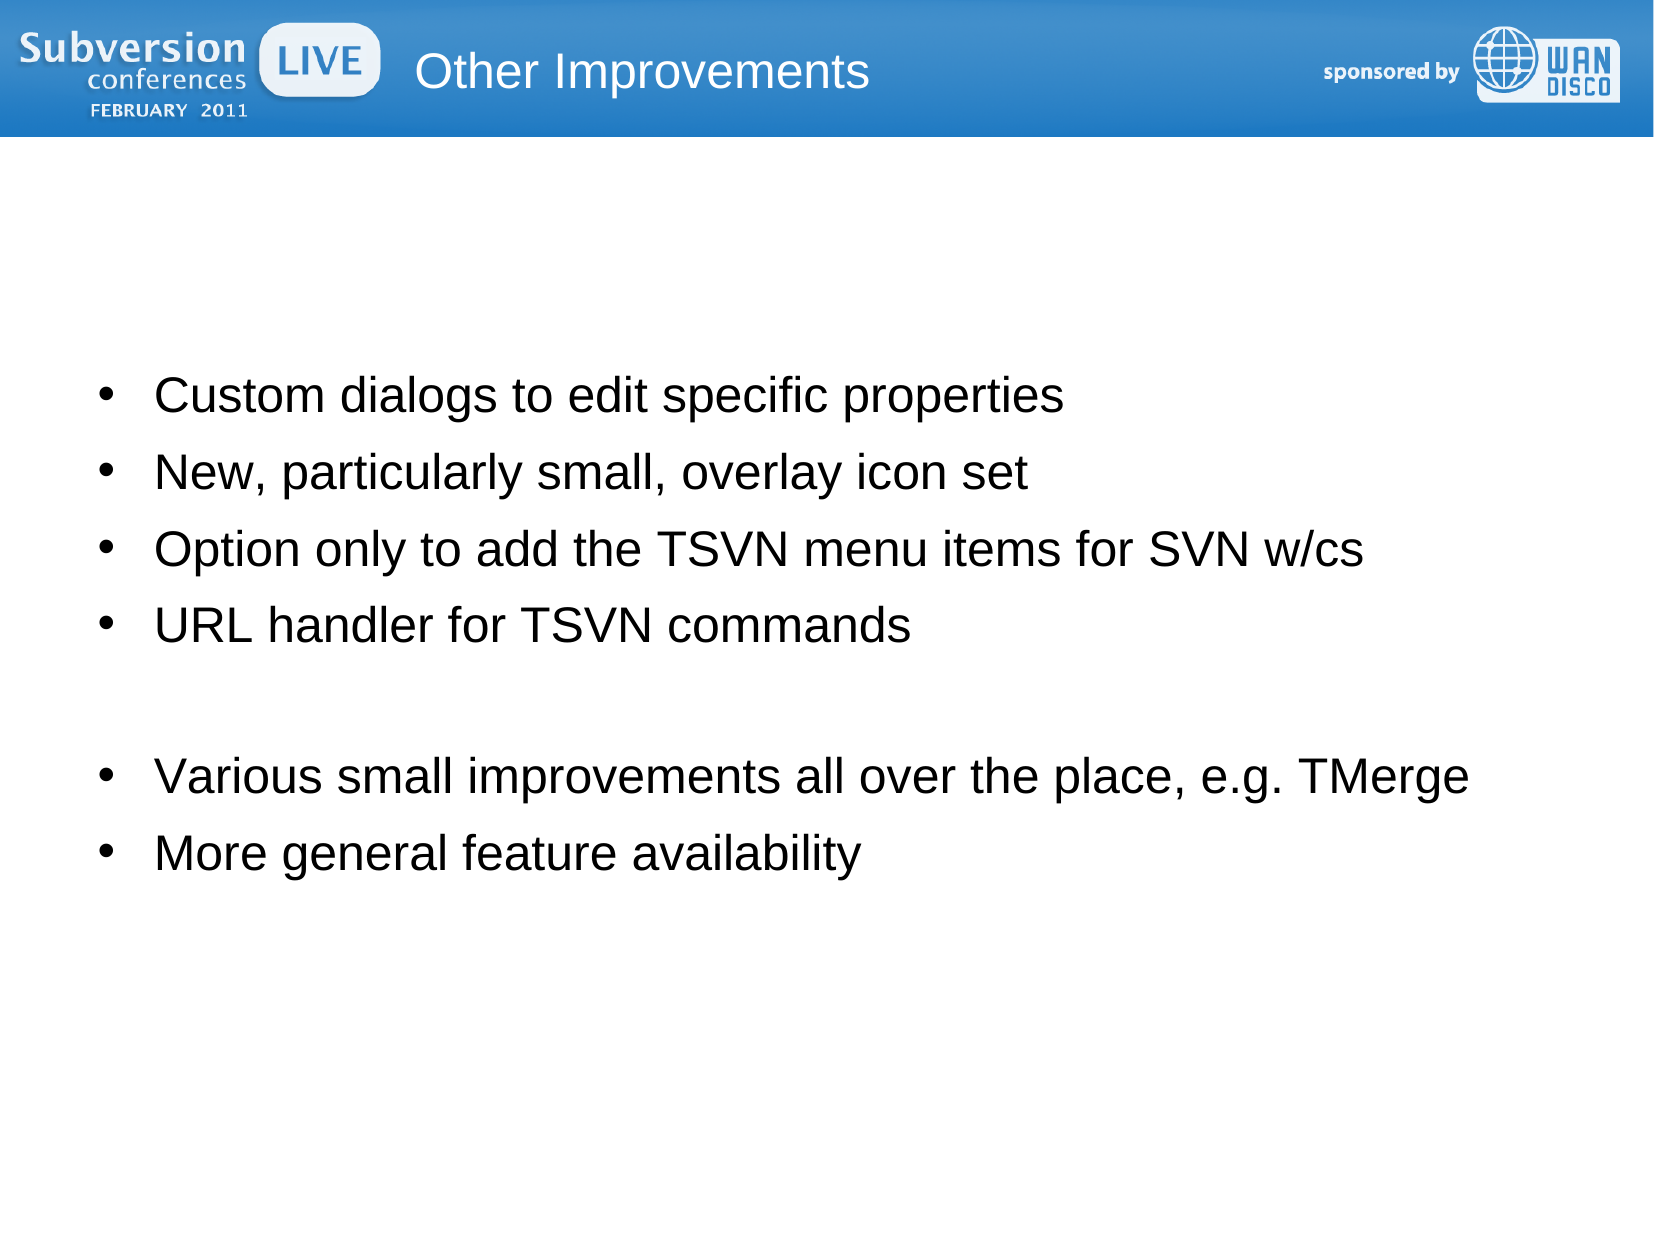

# Other Improvements
Custom dialogs to edit specific properties
New, particularly small, overlay icon set
Option only to add the TSVN menu items for SVN w/cs
URL handler for TSVN commands
Various small improvements all over the place, e.g. TMerge
More general feature availability